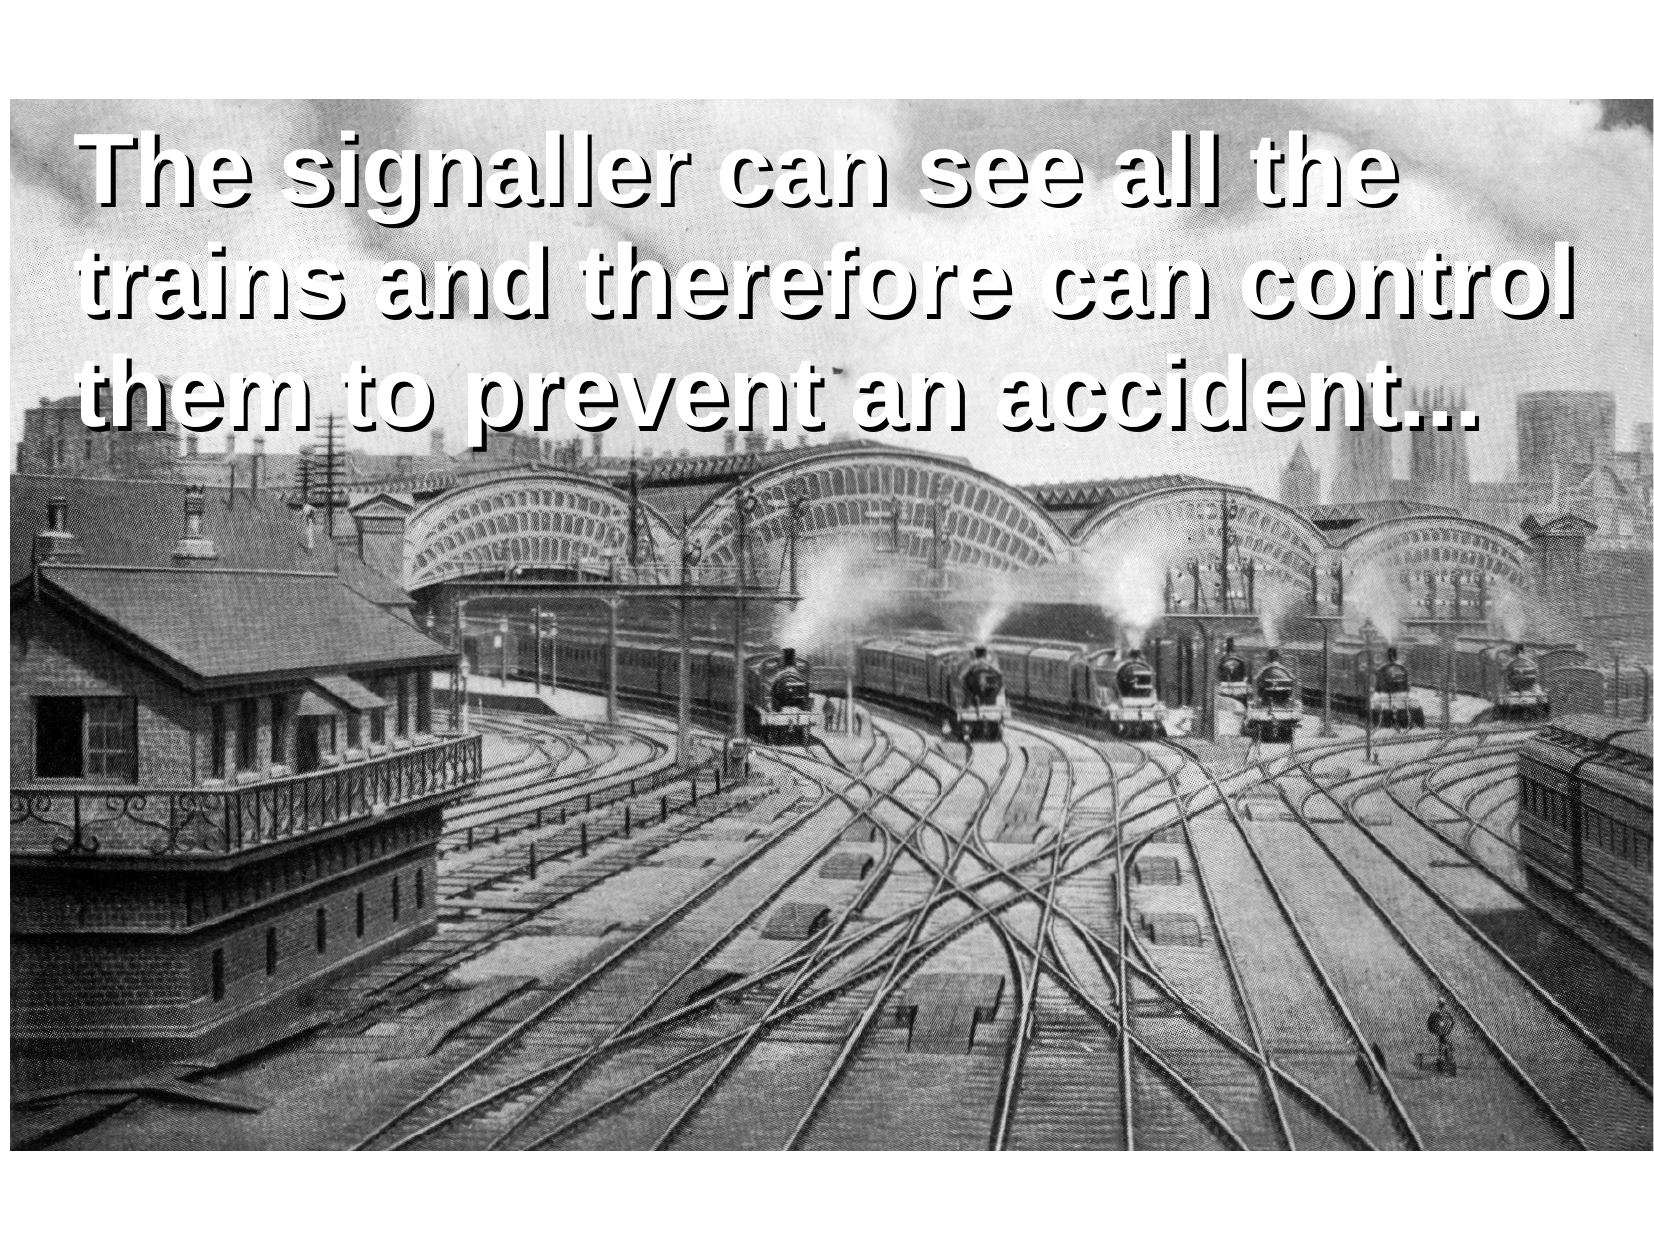

The signaller can see all the trains and therefore can control them to prevent an accident...